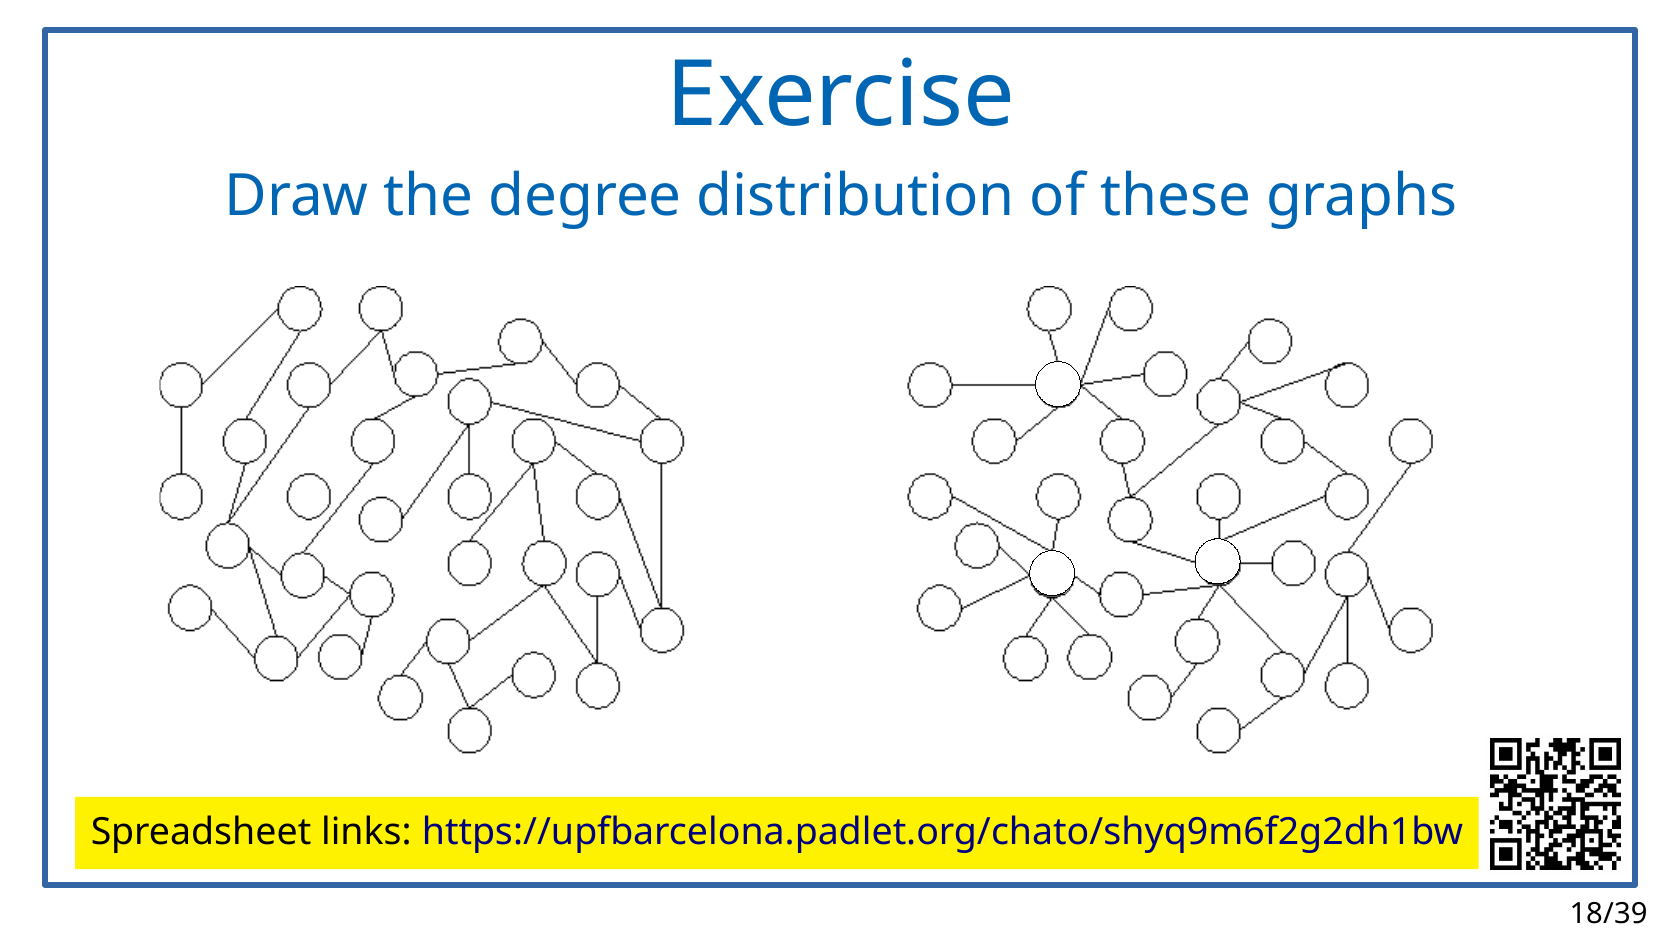

# Exercise Draw the degree distribution of these graphs
Spreadsheet links: https://upfbarcelona.padlet.org/chato/shyq9m6f2g2dh1bw
18